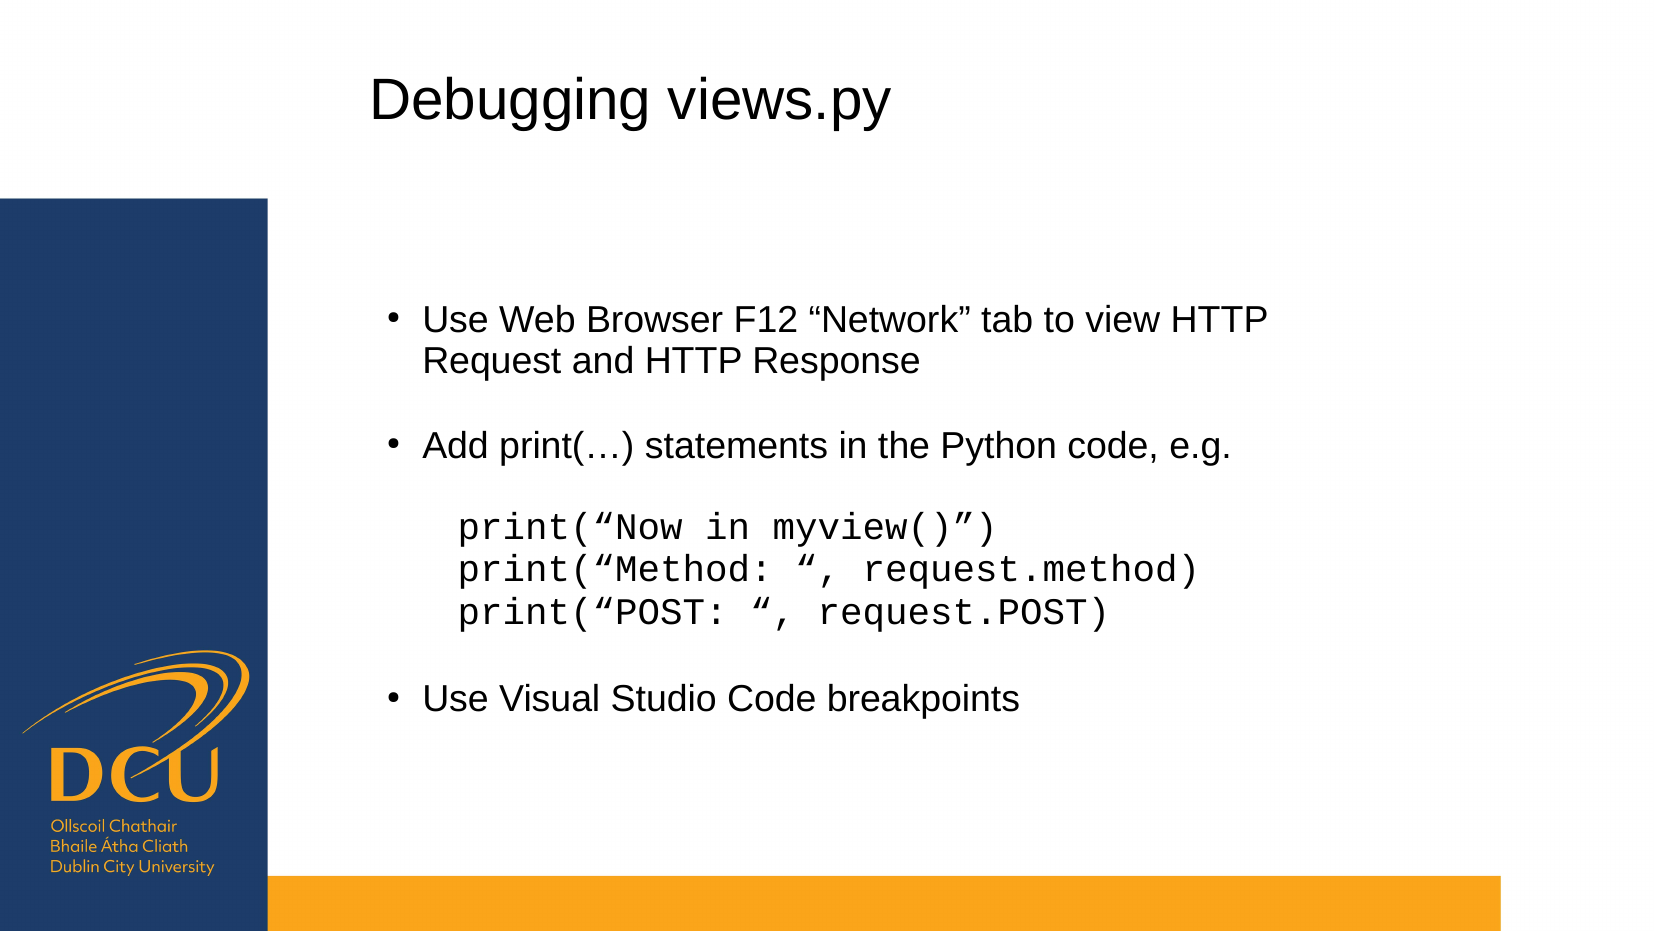

Debugging views.py
Use Web Browser F12 “Network” tab to view HTTP Request and HTTP Response
Add print(…) statements in the Python code, e.g.
print(“Now in myview()”)
print(“Method: “, request.method)
print(“POST: “, request.POST)
Use Visual Studio Code breakpoints